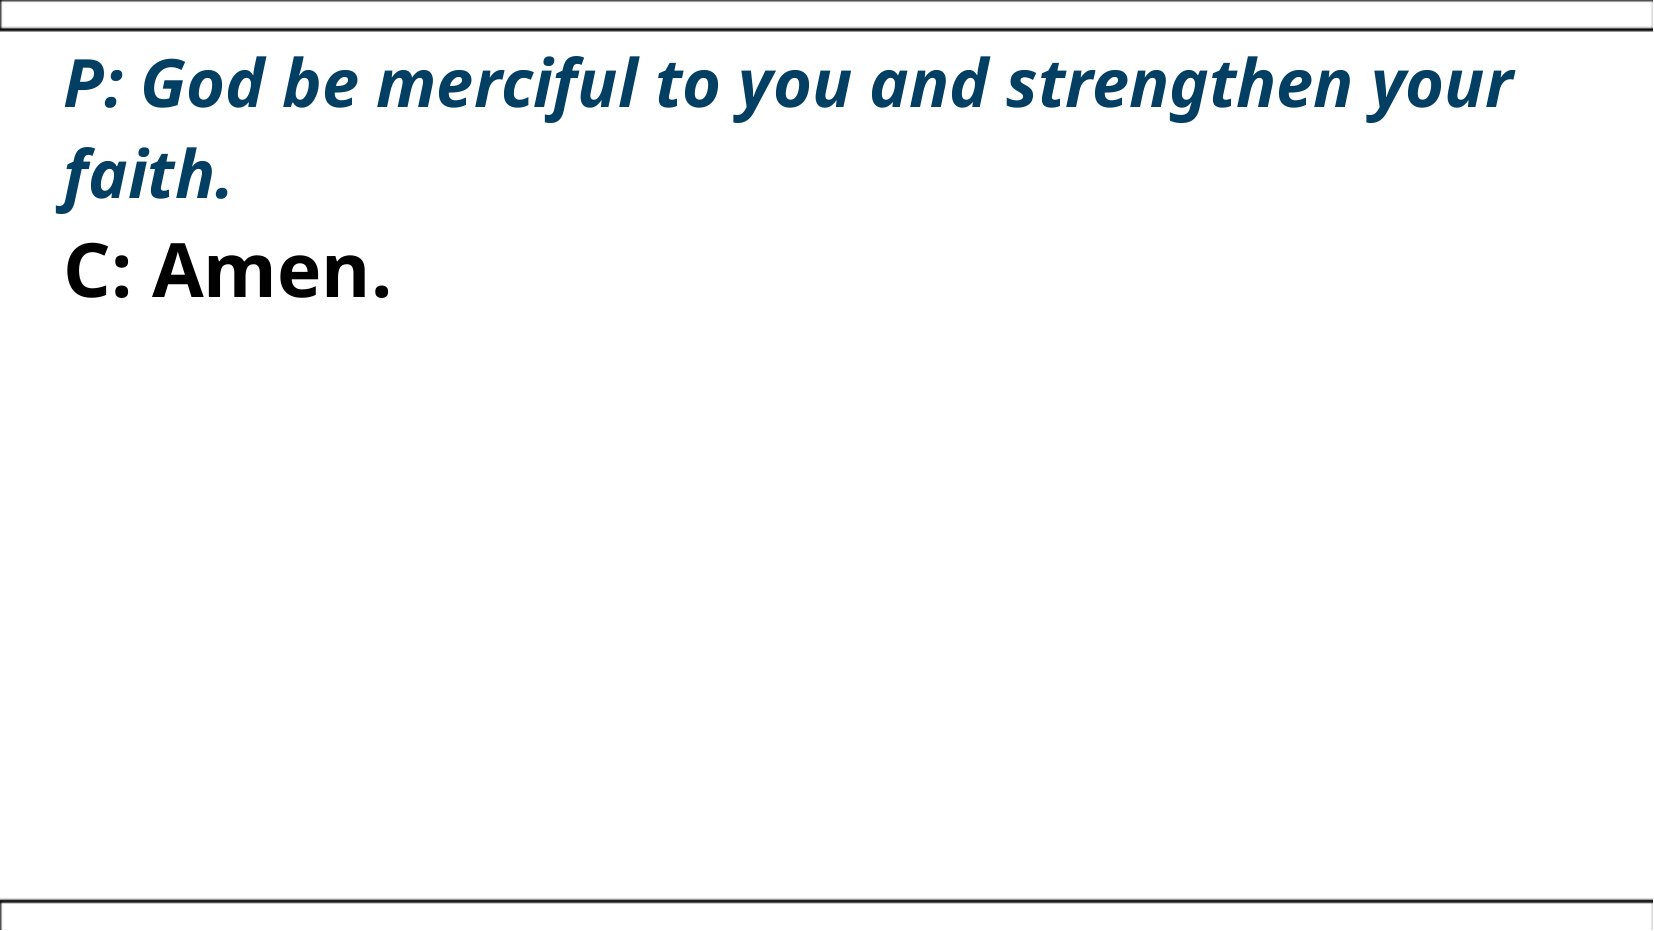

P: God be merciful to you and strengthen your faith.
C: Amen.